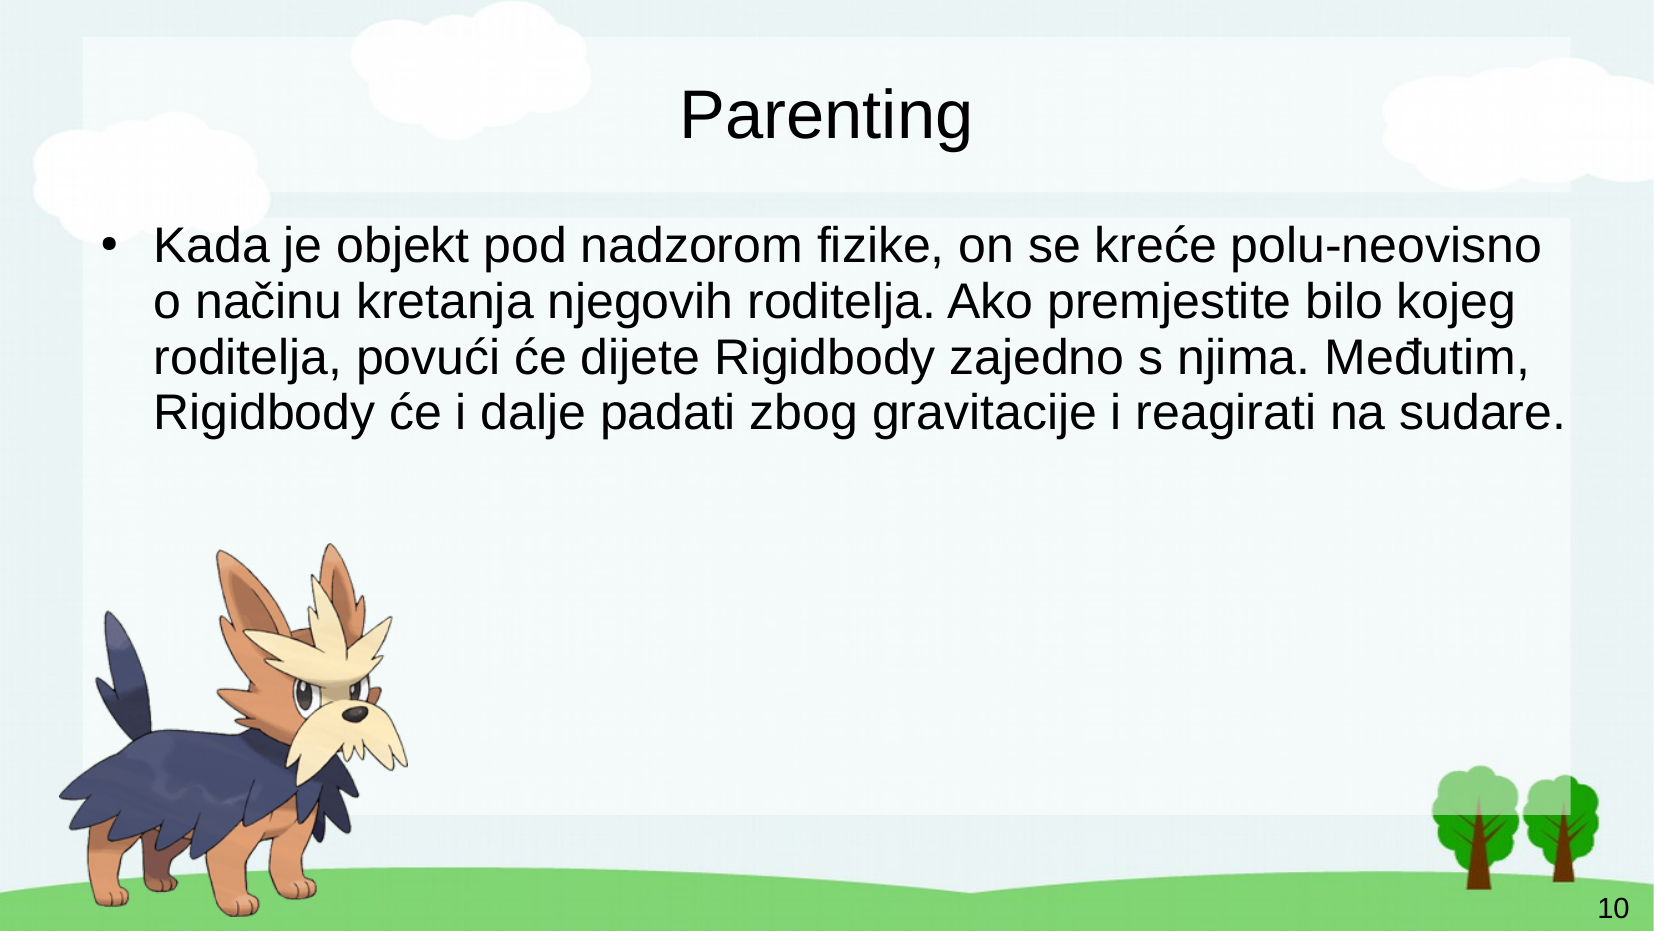

# Parenting
Kada je objekt pod nadzorom fizike, on se kreće polu-neovisno o načinu kretanja njegovih roditelja. Ako premjestite bilo kojeg roditelja, povući će dijete Rigidbody zajedno s njima. Međutim, Rigidbody će i dalje padati zbog gravitacije i reagirati na sudare.
10